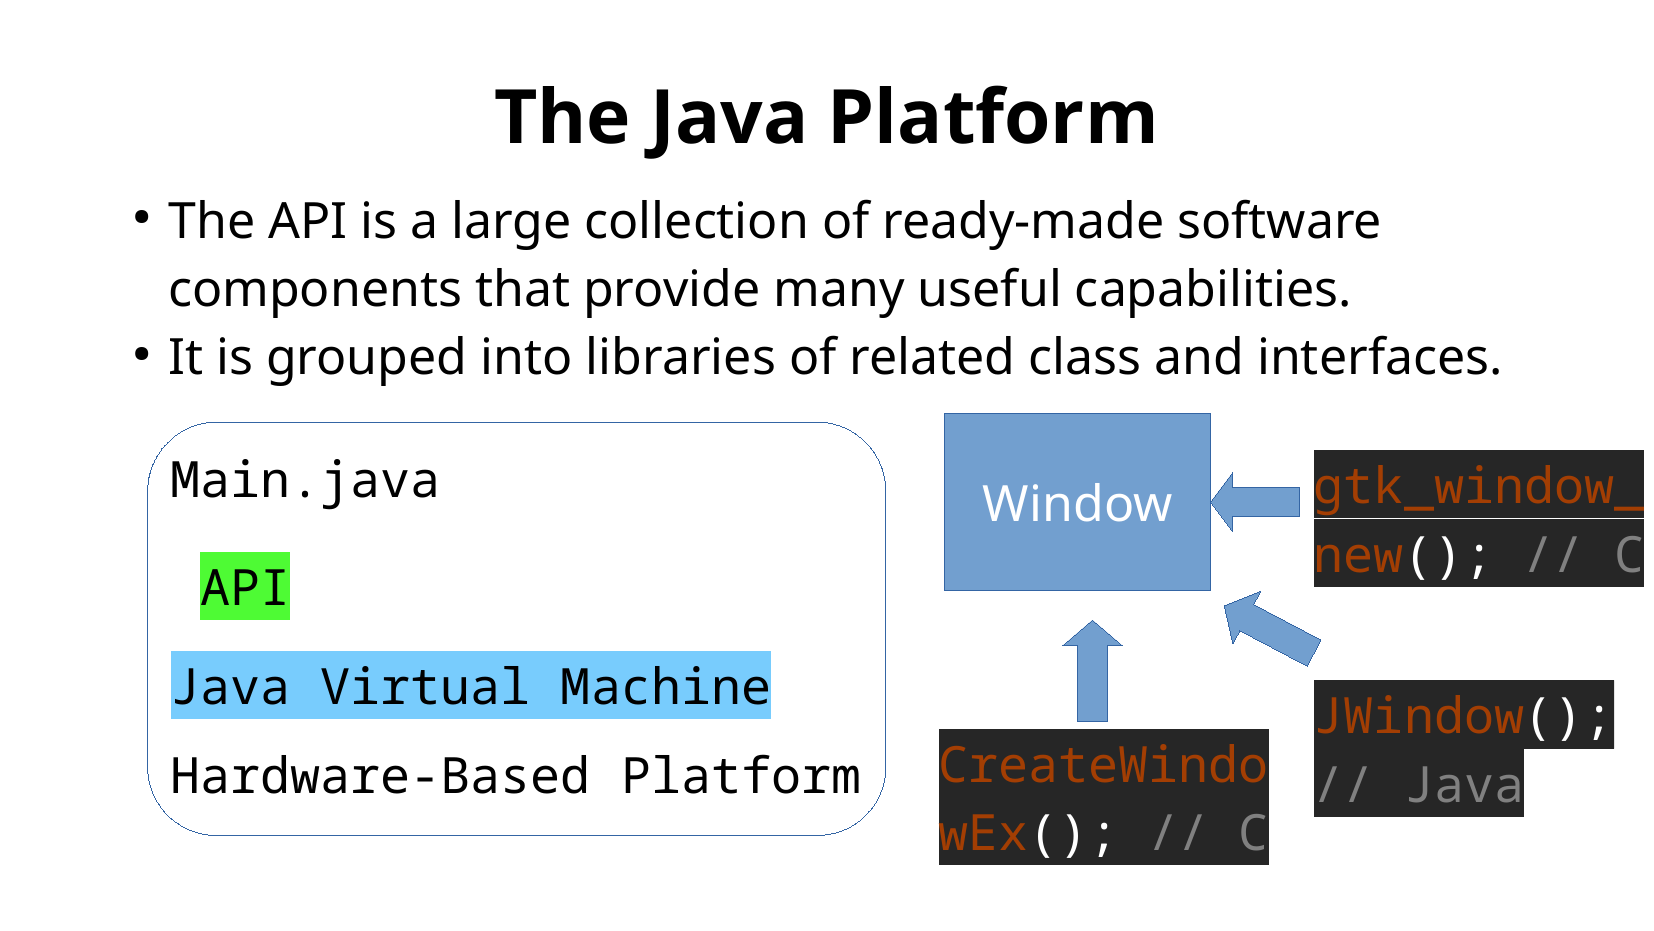

# The Java Platform
The API is a large collection of ready-made software components that provide many useful capabilities.
It is grouped into libraries of related class and interfaces.
Window
Main.java
gtk_window_new(); // C
API
Java Virtual Machine
JWindow(); // Java
CreateWindowEx(); // C
Hardware-Based Platform